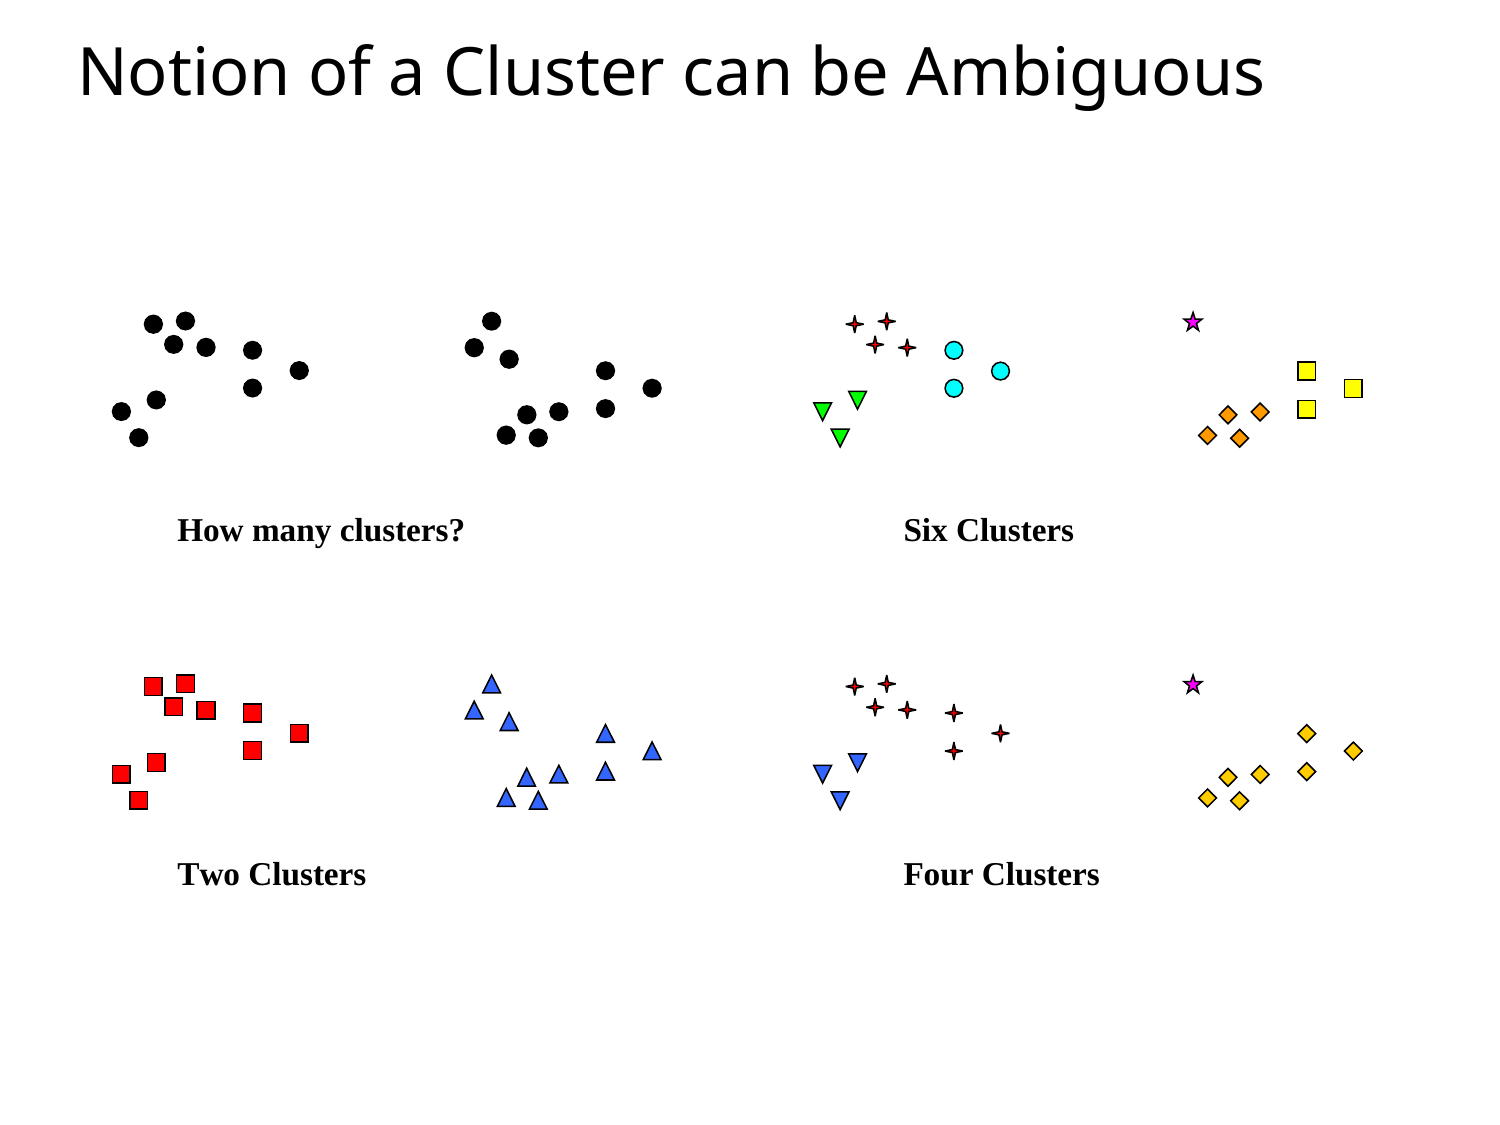

Notion of a Cluster can be Ambiguous
How many clusters?
Six Clusters
Two Clusters
Four Clusters